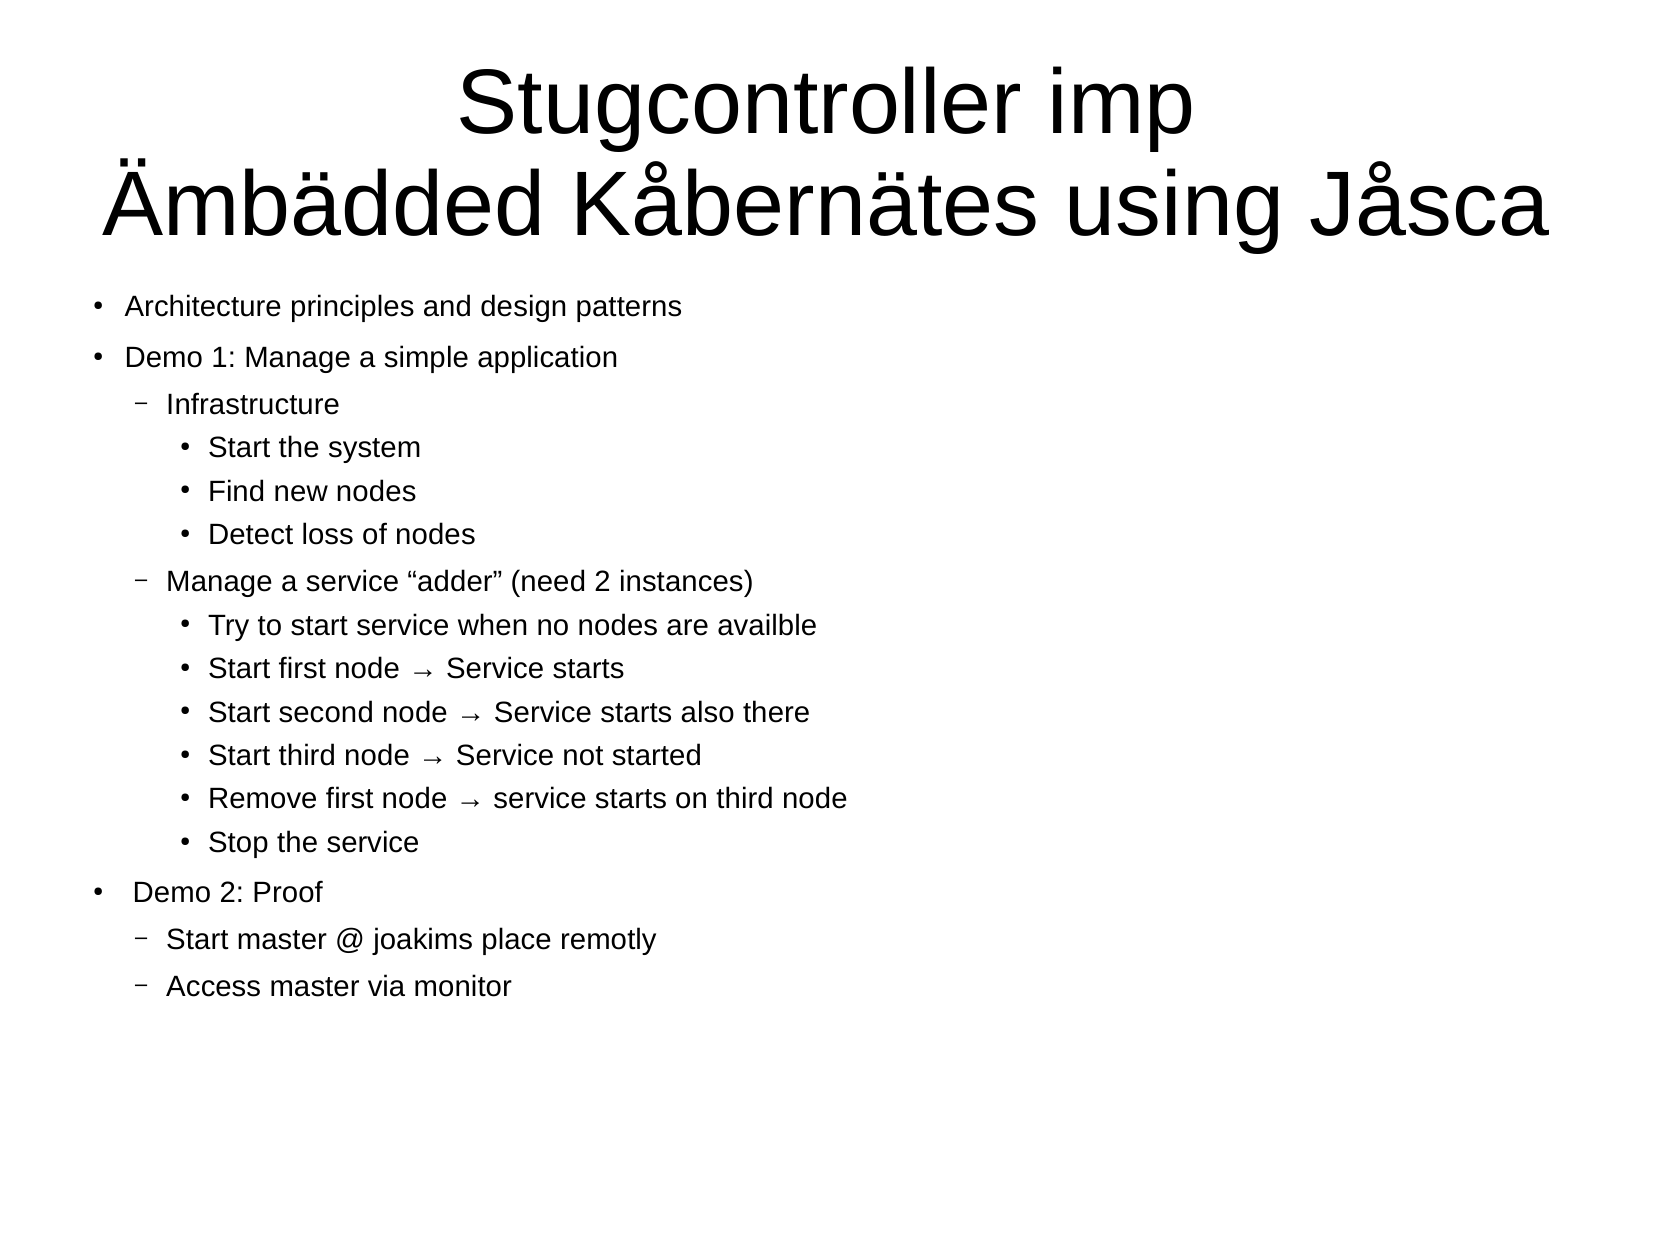

# Stugcontroller imp Ämbädded Kåbernätes using Jåsca
Architecture principles and design patterns
Demo 1: Manage a simple application
Infrastructure
Start the system
Find new nodes
Detect loss of nodes
Manage a service “adder” (need 2 instances)
Try to start service when no nodes are availble
Start first node → Service starts
Start second node → Service starts also there
Start third node → Service not started
Remove first node → service starts on third node
Stop the service
 Demo 2: Proof
Start master @ joakims place remotly
Access master via monitor